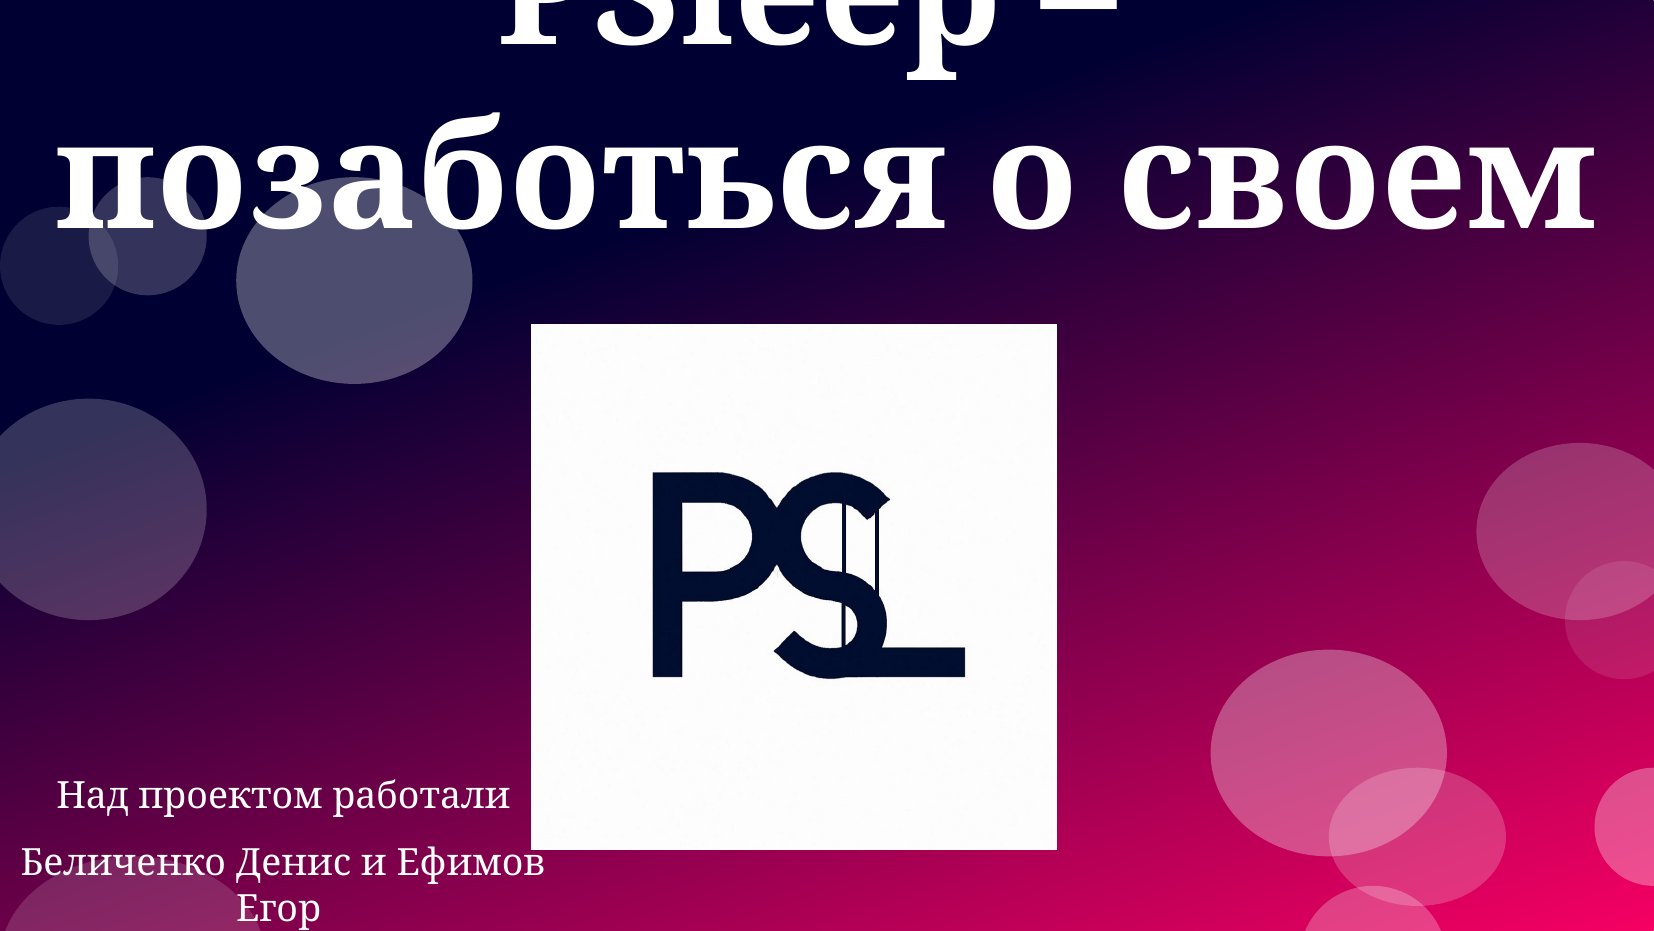

# PSleep – позаботься о своем сне
Над проектом работали
Беличенко Денис и Ефимов Егор